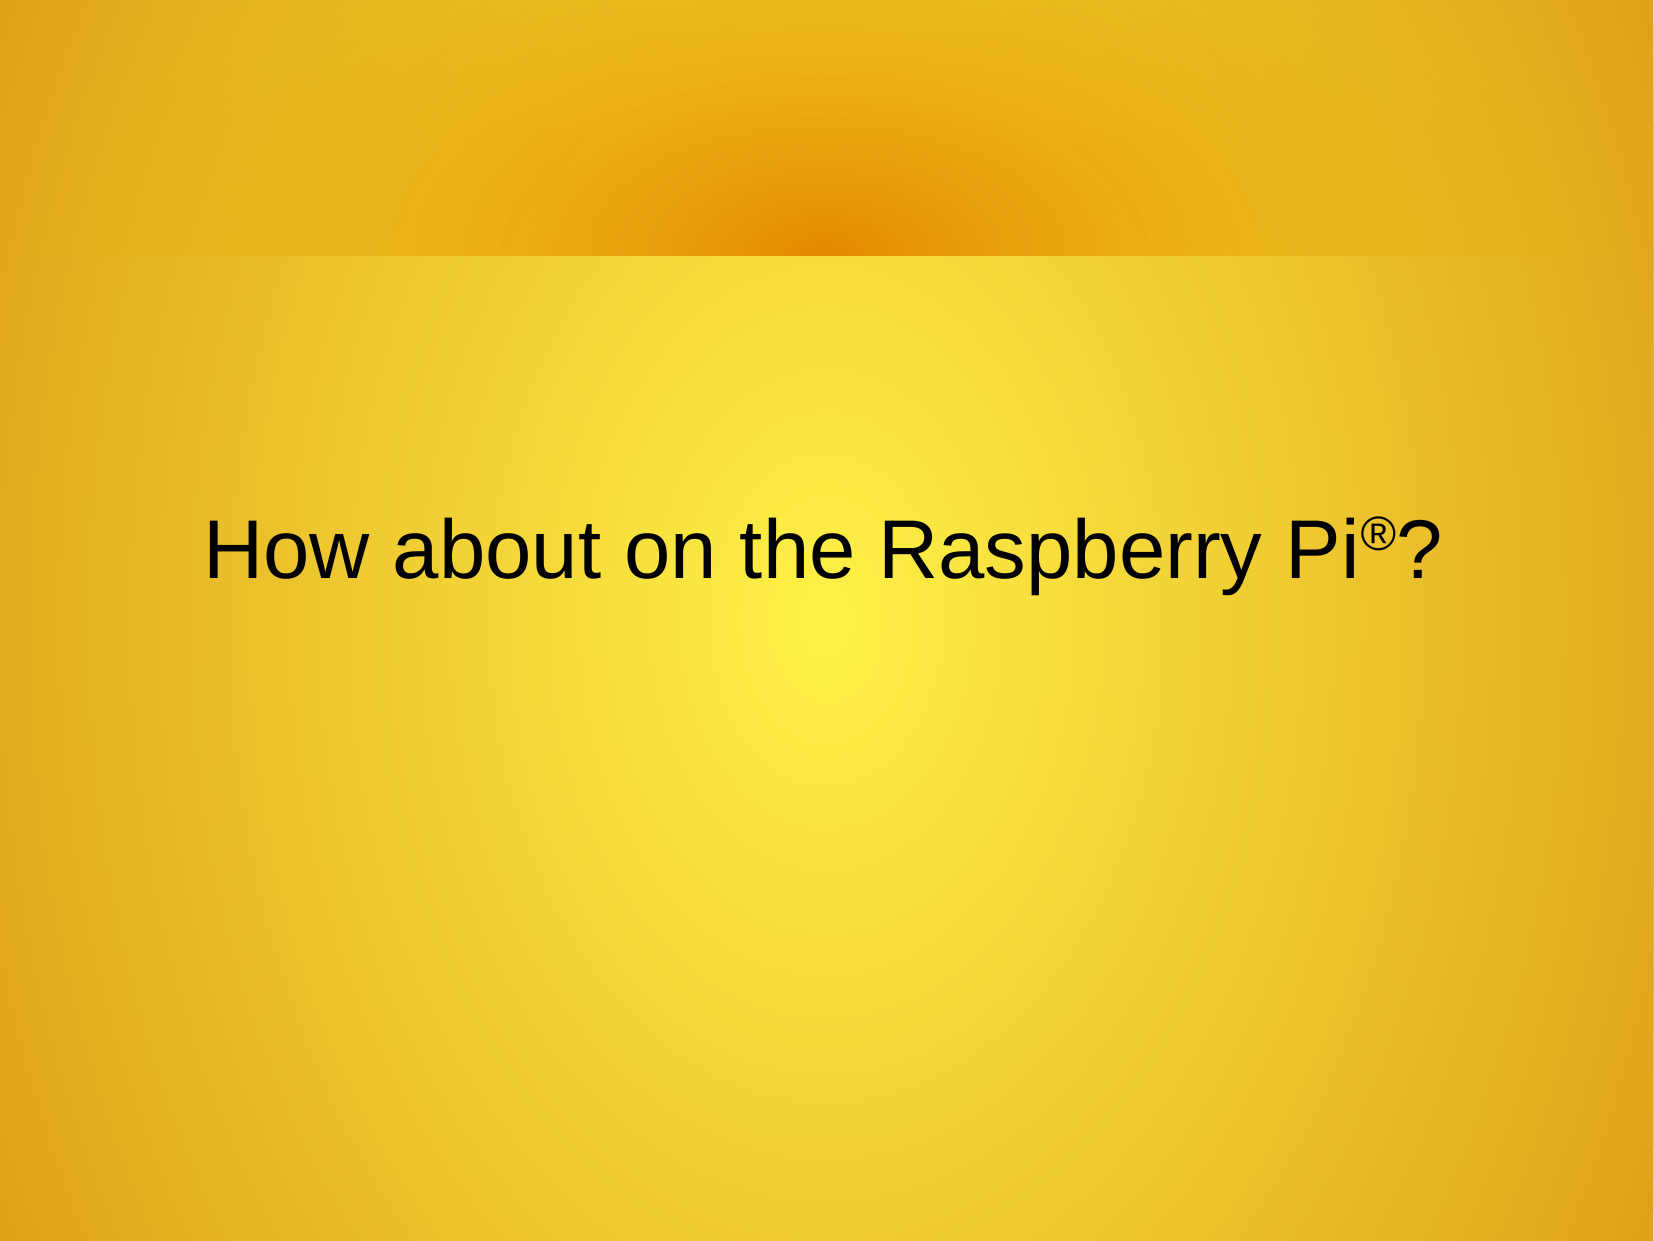

# How about on the Raspberry Pi®?